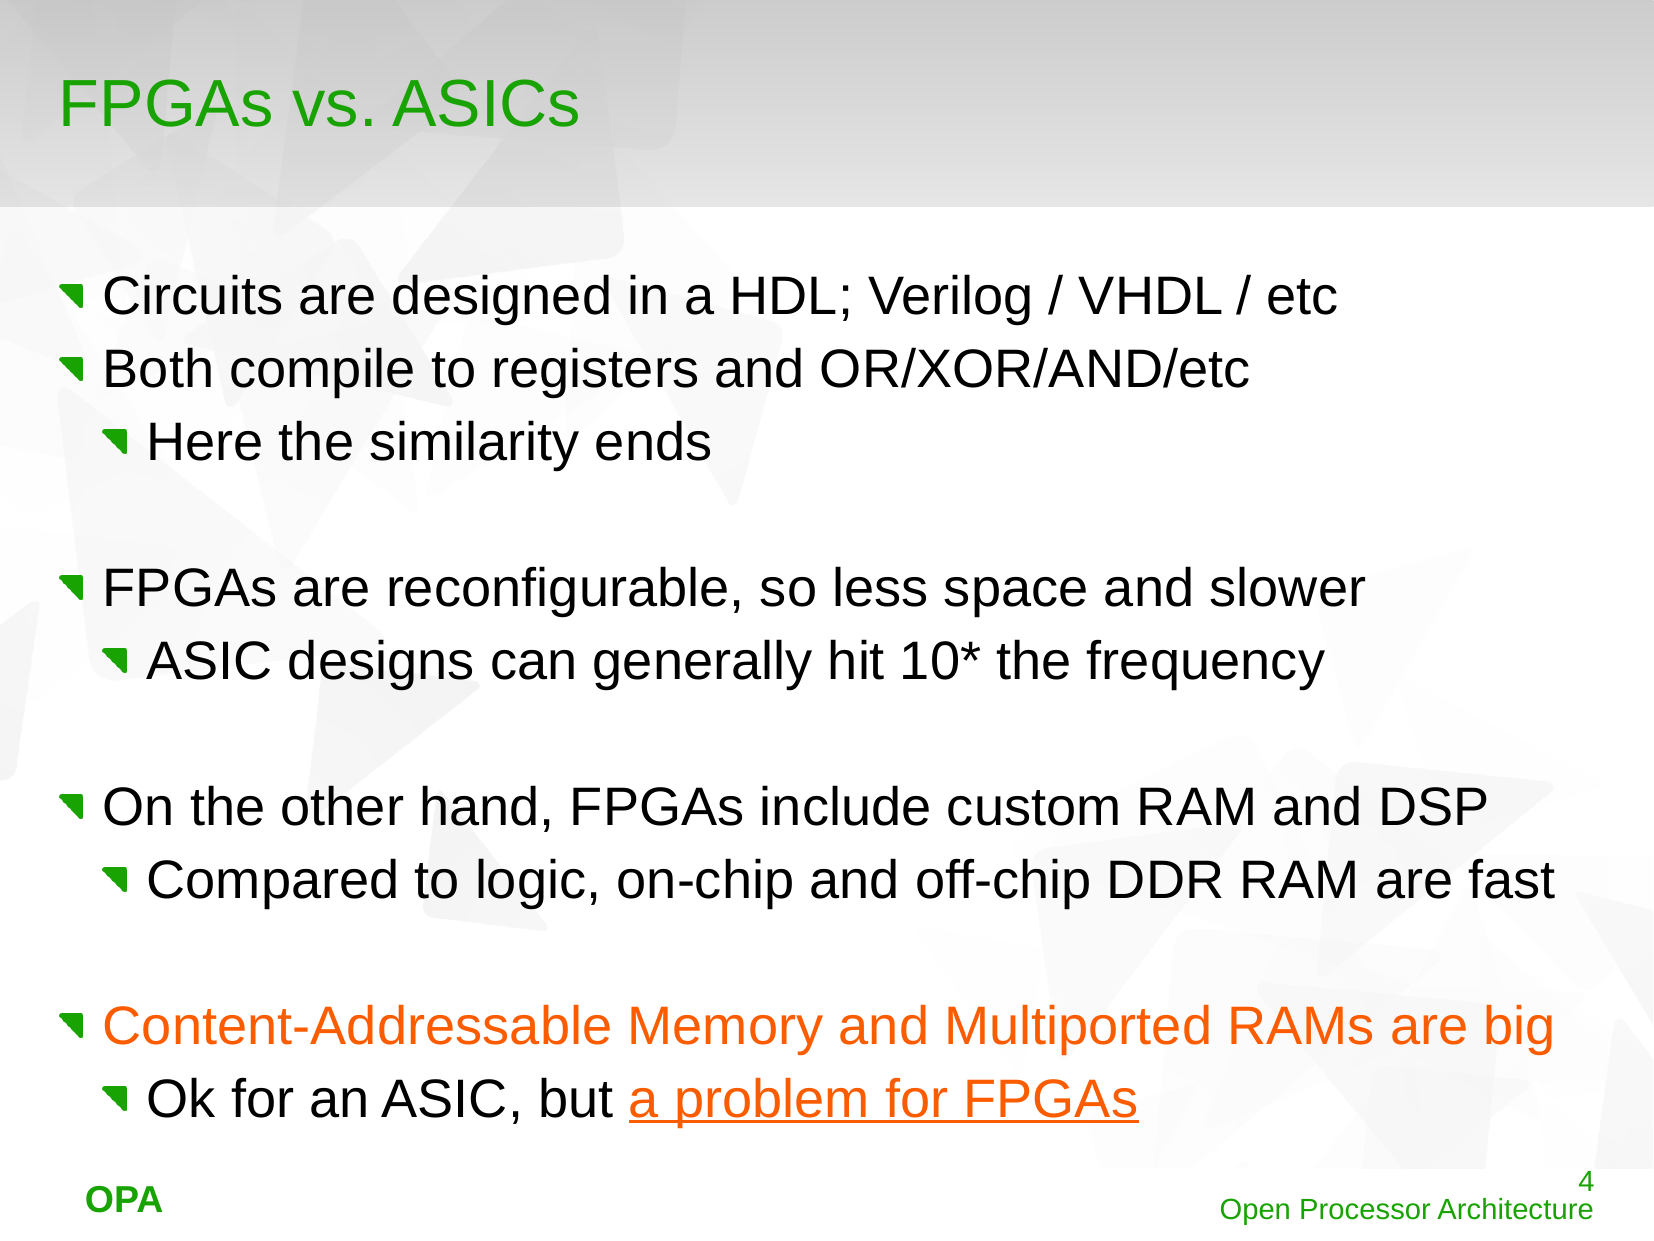

# FPGAs vs. ASICs
Circuits are designed in a HDL; Verilog / VHDL / etc
Both compile to registers and OR/XOR/AND/etc
Here the similarity ends
FPGAs are reconfigurable, so less space and slower
ASIC designs can generally hit 10* the frequency
On the other hand, FPGAs include custom RAM and DSP
Compared to logic, on-chip and off-chip DDR RAM are fast
Content-Addressable Memory and Multiported RAMs are big
Ok for an ASIC, but a problem for FPGAs
4
Open Processor Architecture